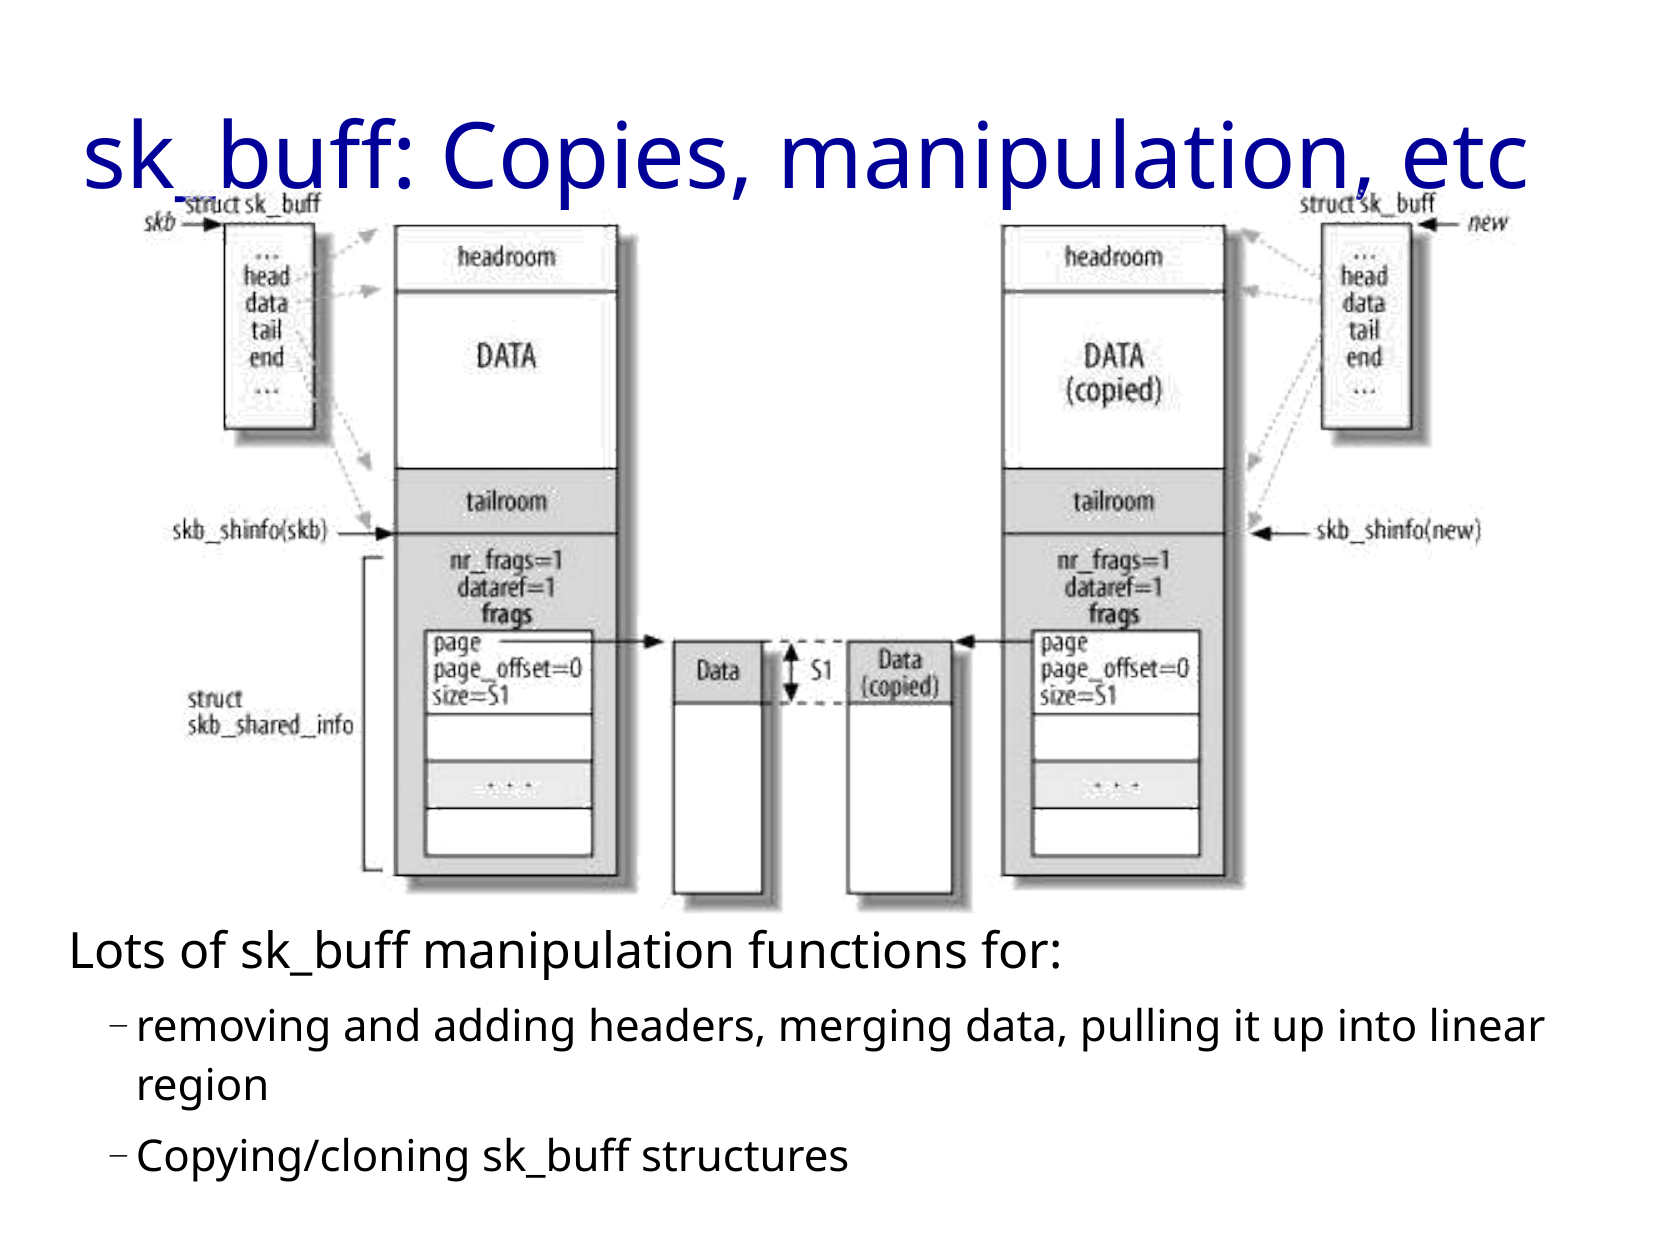

# sk_buff: Copies, manipulation, etc
Lots of sk_buff manipulation functions for:
removing and adding headers, merging data, pulling it up into linear region
Copying/cloning sk_buff structures